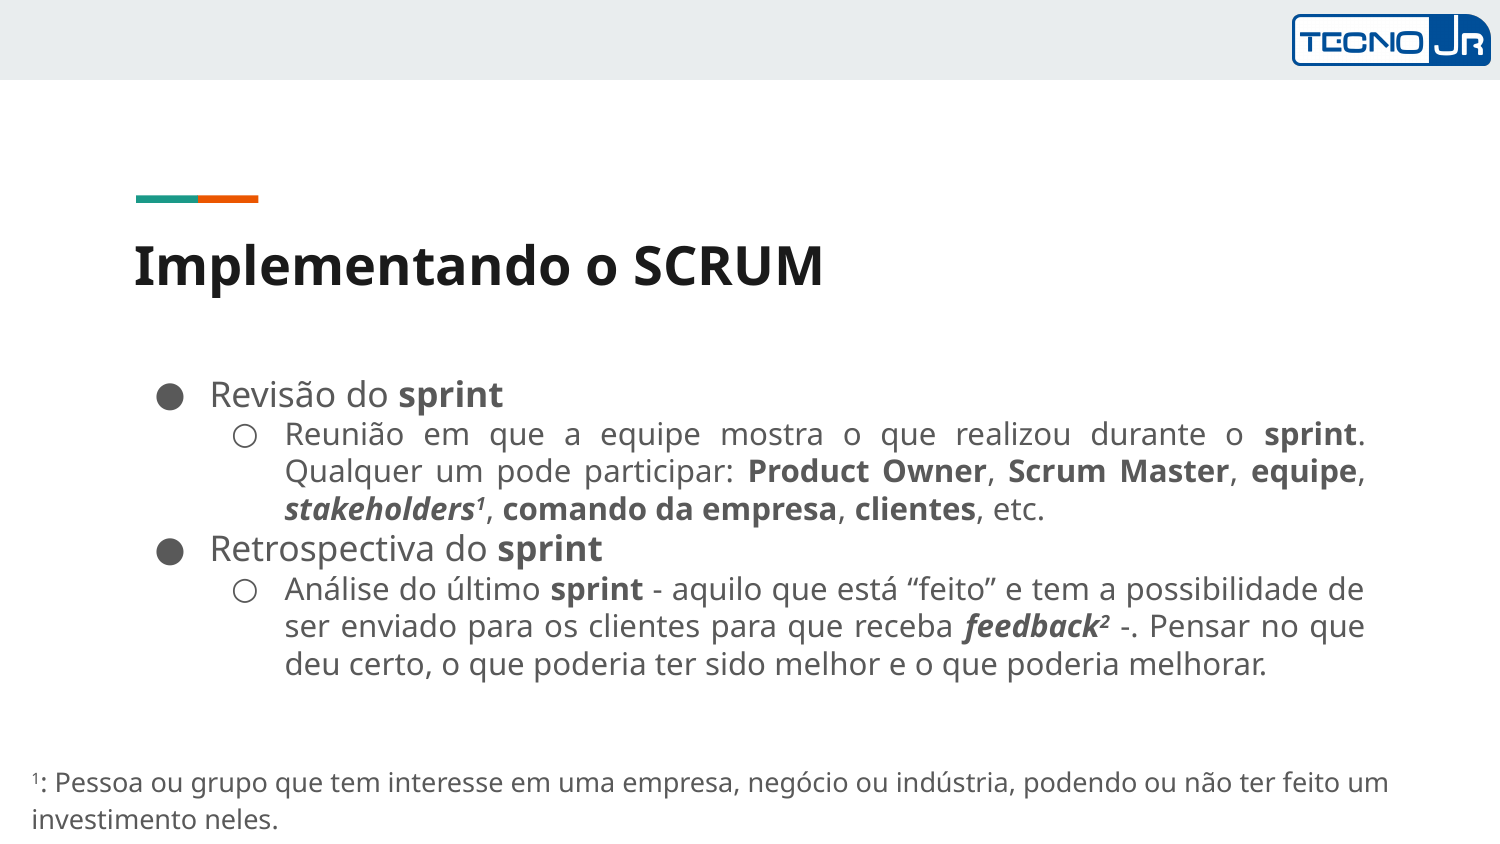

# Implementando o SCRUM
Revisão do sprint
Reunião em que a equipe mostra o que realizou durante o sprint. Qualquer um pode participar: Product Owner, Scrum Master, equipe, stakeholders1, comando da empresa, clientes, etc.
Retrospectiva do sprint
Análise do último sprint - aquilo que está “feito” e tem a possibilidade de ser enviado para os clientes para que receba feedback2 -. Pensar no que deu certo, o que poderia ter sido melhor e o que poderia melhorar.
1: Pessoa ou grupo que tem interesse em uma empresa, negócio ou indústria, podendo ou não ter feito um investimento neles.
2: Resposta que um emissor obtém do receptor em relação a uma transmissão.